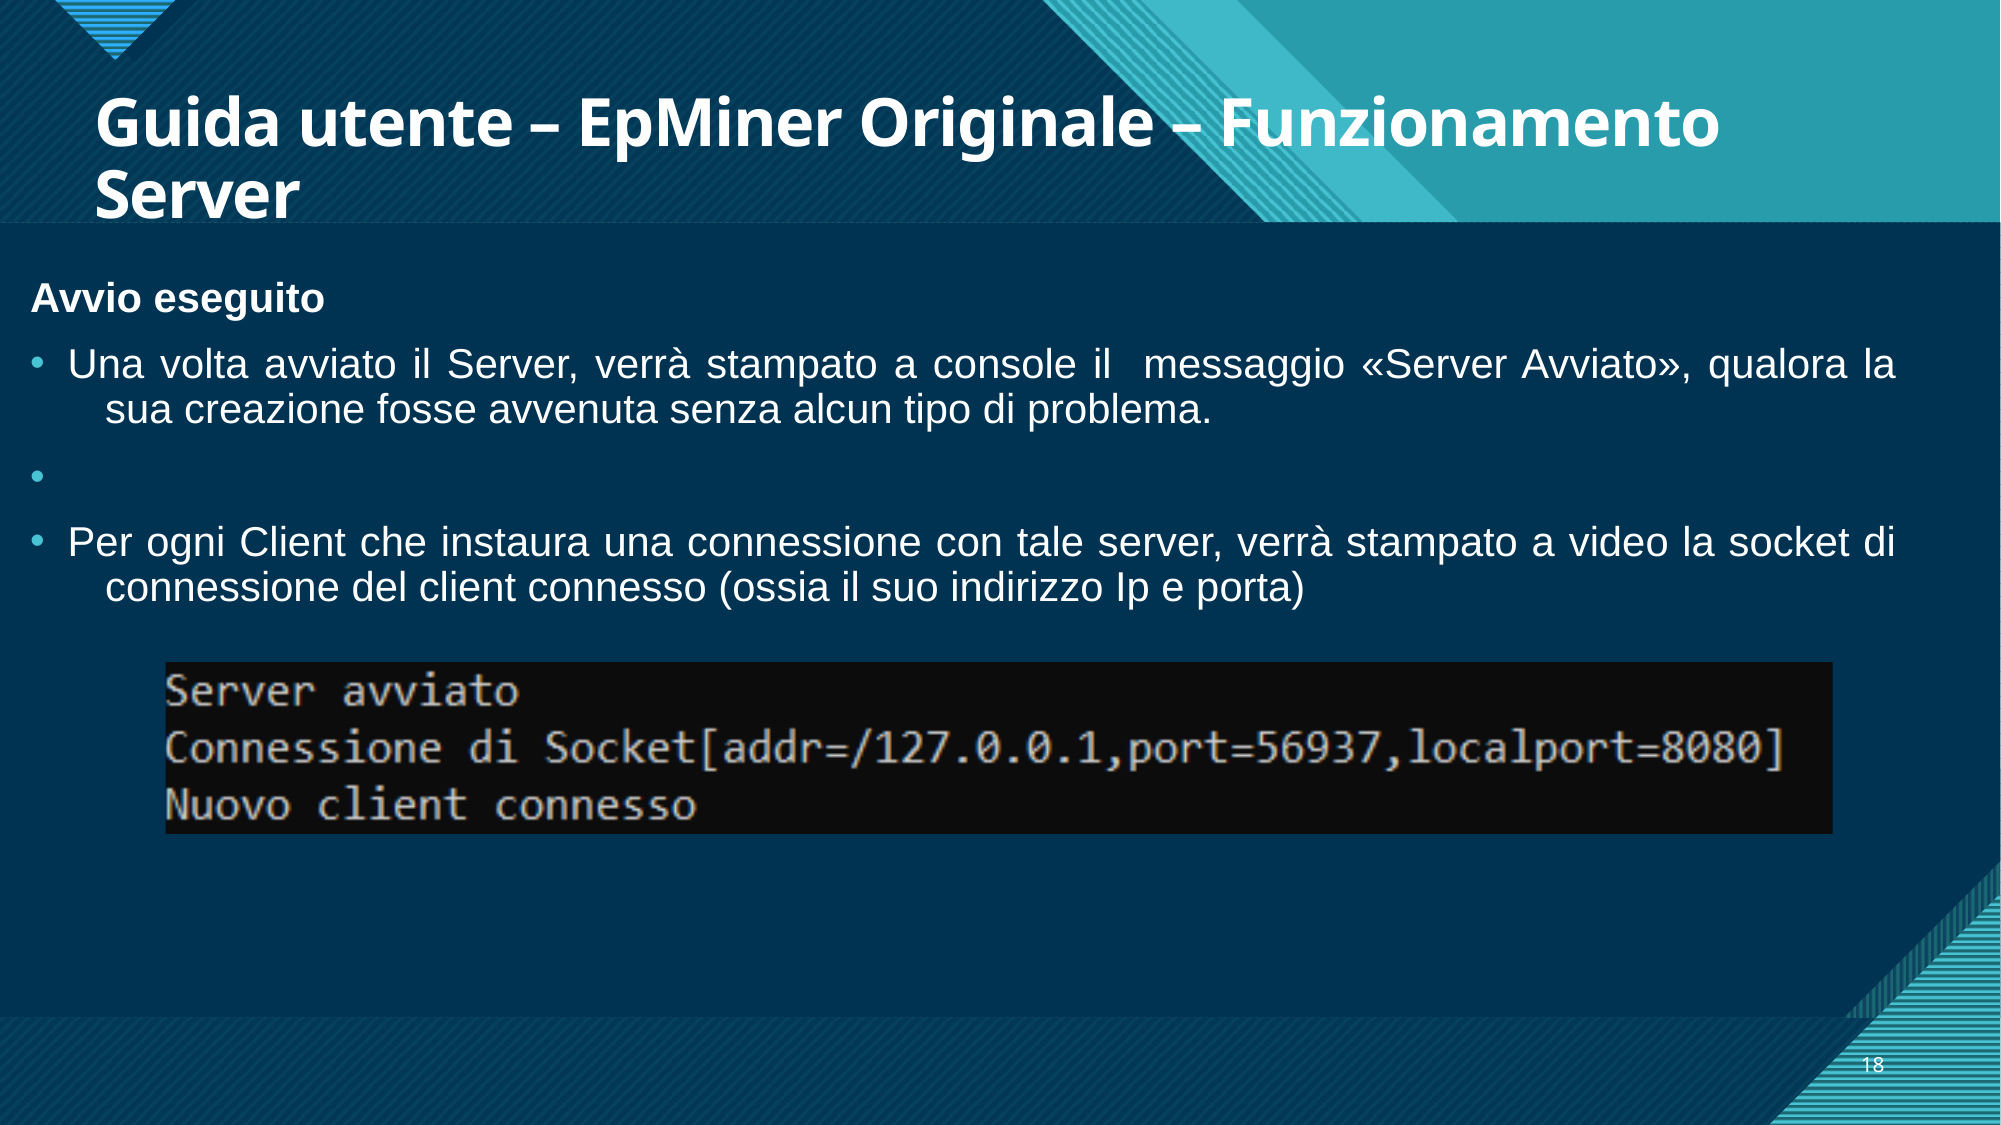

# Guida utente – EpMiner Originale – Funzionamento Server
Avvio eseguito
Una volta avviato il Server, verrà stampato a console il messaggio «Server Avviato», qualora la sua creazione fosse avvenuta senza alcun tipo di problema.
Per ogni Client che instaura una connessione con tale server, verrà stampato a video la socket di connessione del client connesso (ossia il suo indirizzo Ip e porta)